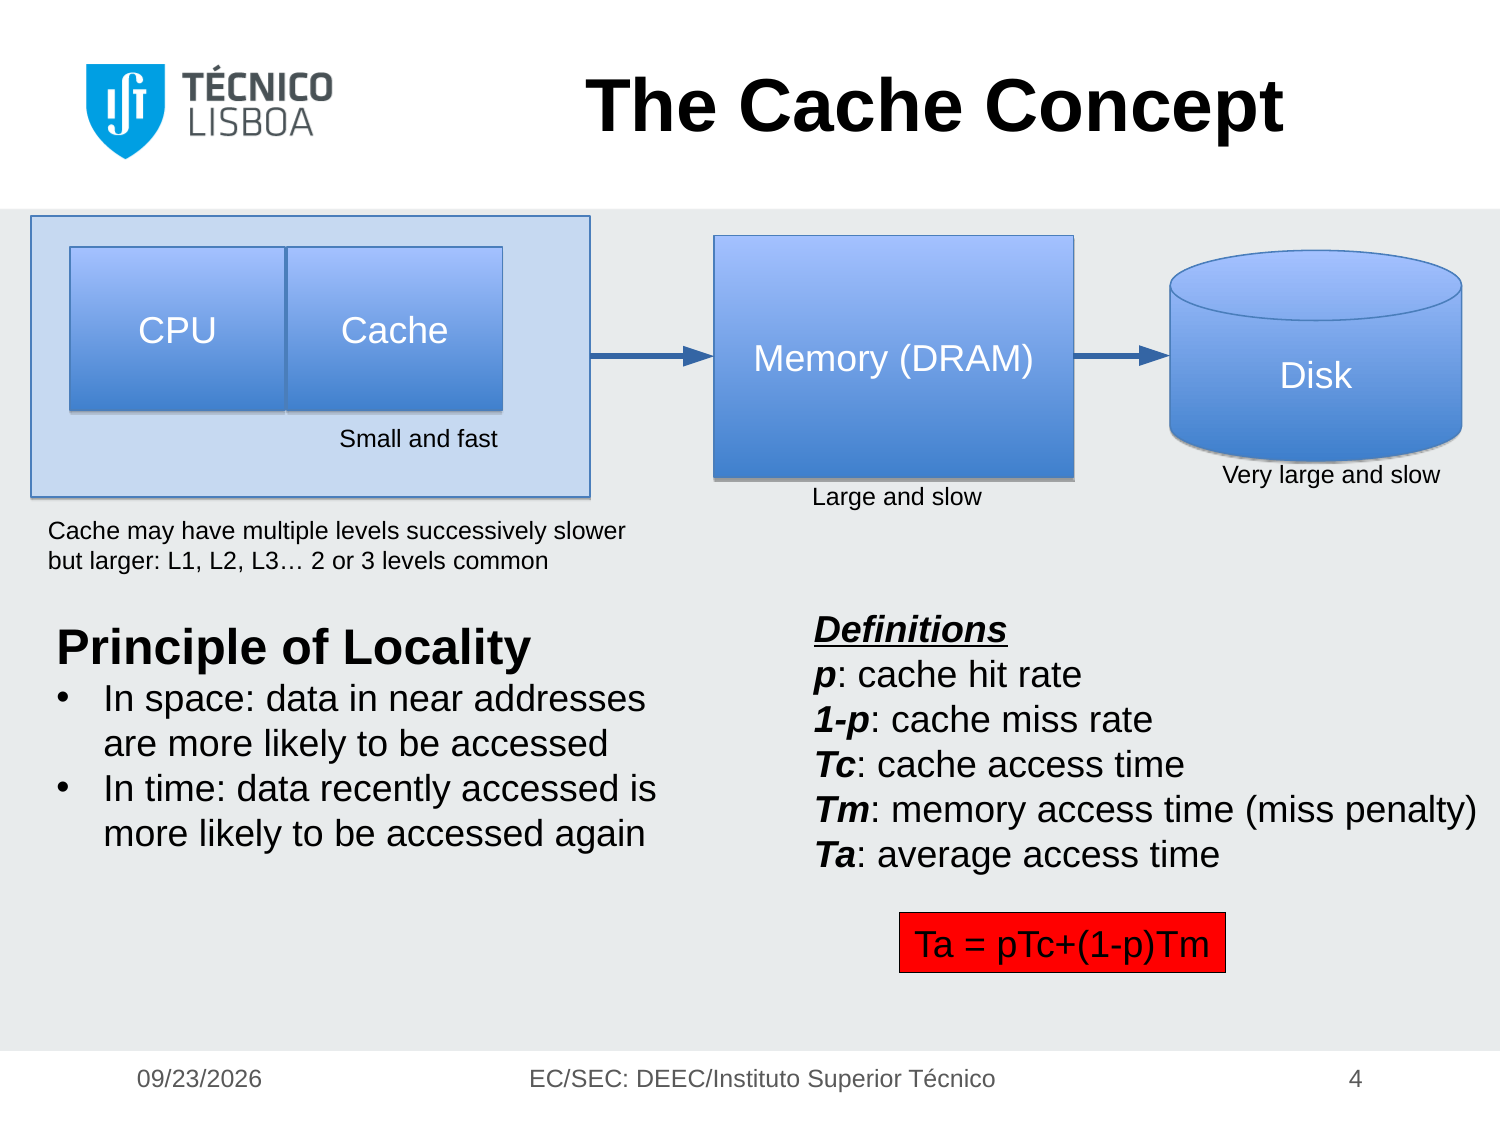

# The Cache Concept
Memory (DRAM)
CPU
Cache
Disk
Small and fast
Very large and slow
Large and slow
Cache may have multiple levels successively slower but larger: L1, L2, L3… 2 or 3 levels common
Definitions
p: cache hit rate
1-p: cache miss rate
Tc: cache access time
Tm: memory access time (miss penalty)
Ta: average access time
Principle of Locality
In space: data in near addresses are more likely to be accessed
In time: data recently accessed is more likely to be accessed again
Ta = pTc+(1-p)Tm
EC/SEC: DEEC/Instituto Superior Técnico
3